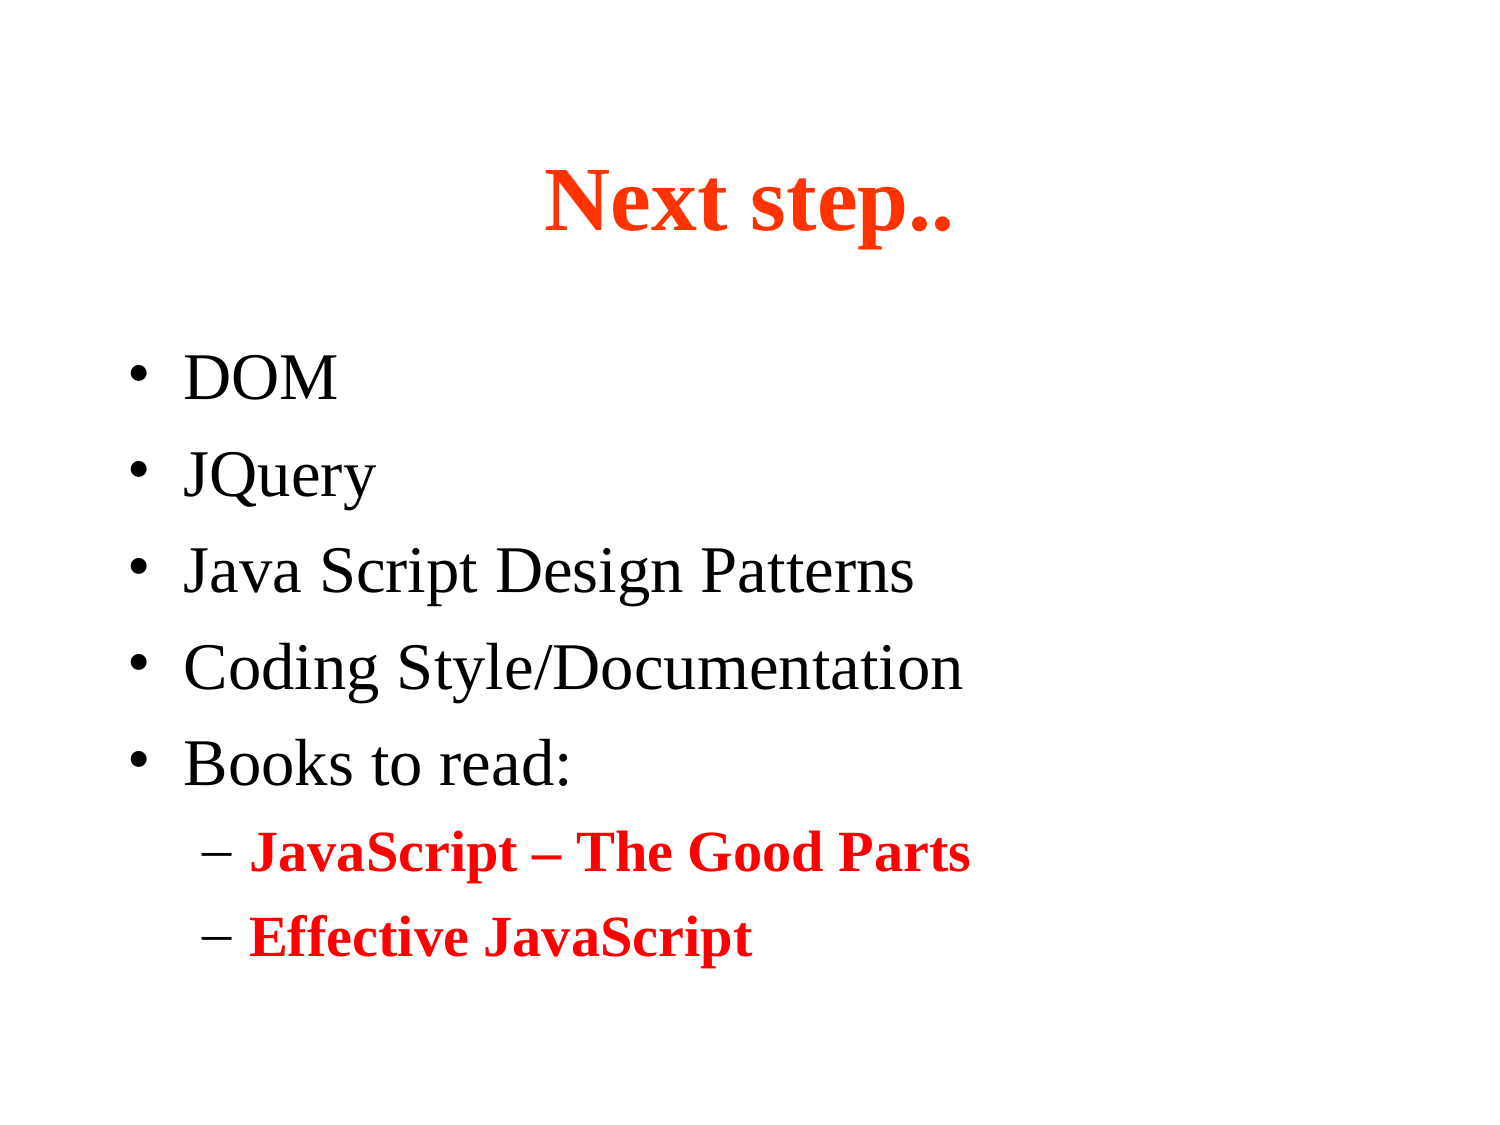

# Next step..
DOM
JQuery
Java Script Design Patterns
Coding Style/Documentation
Books to read:
JavaScript – The Good Parts
Effective JavaScript